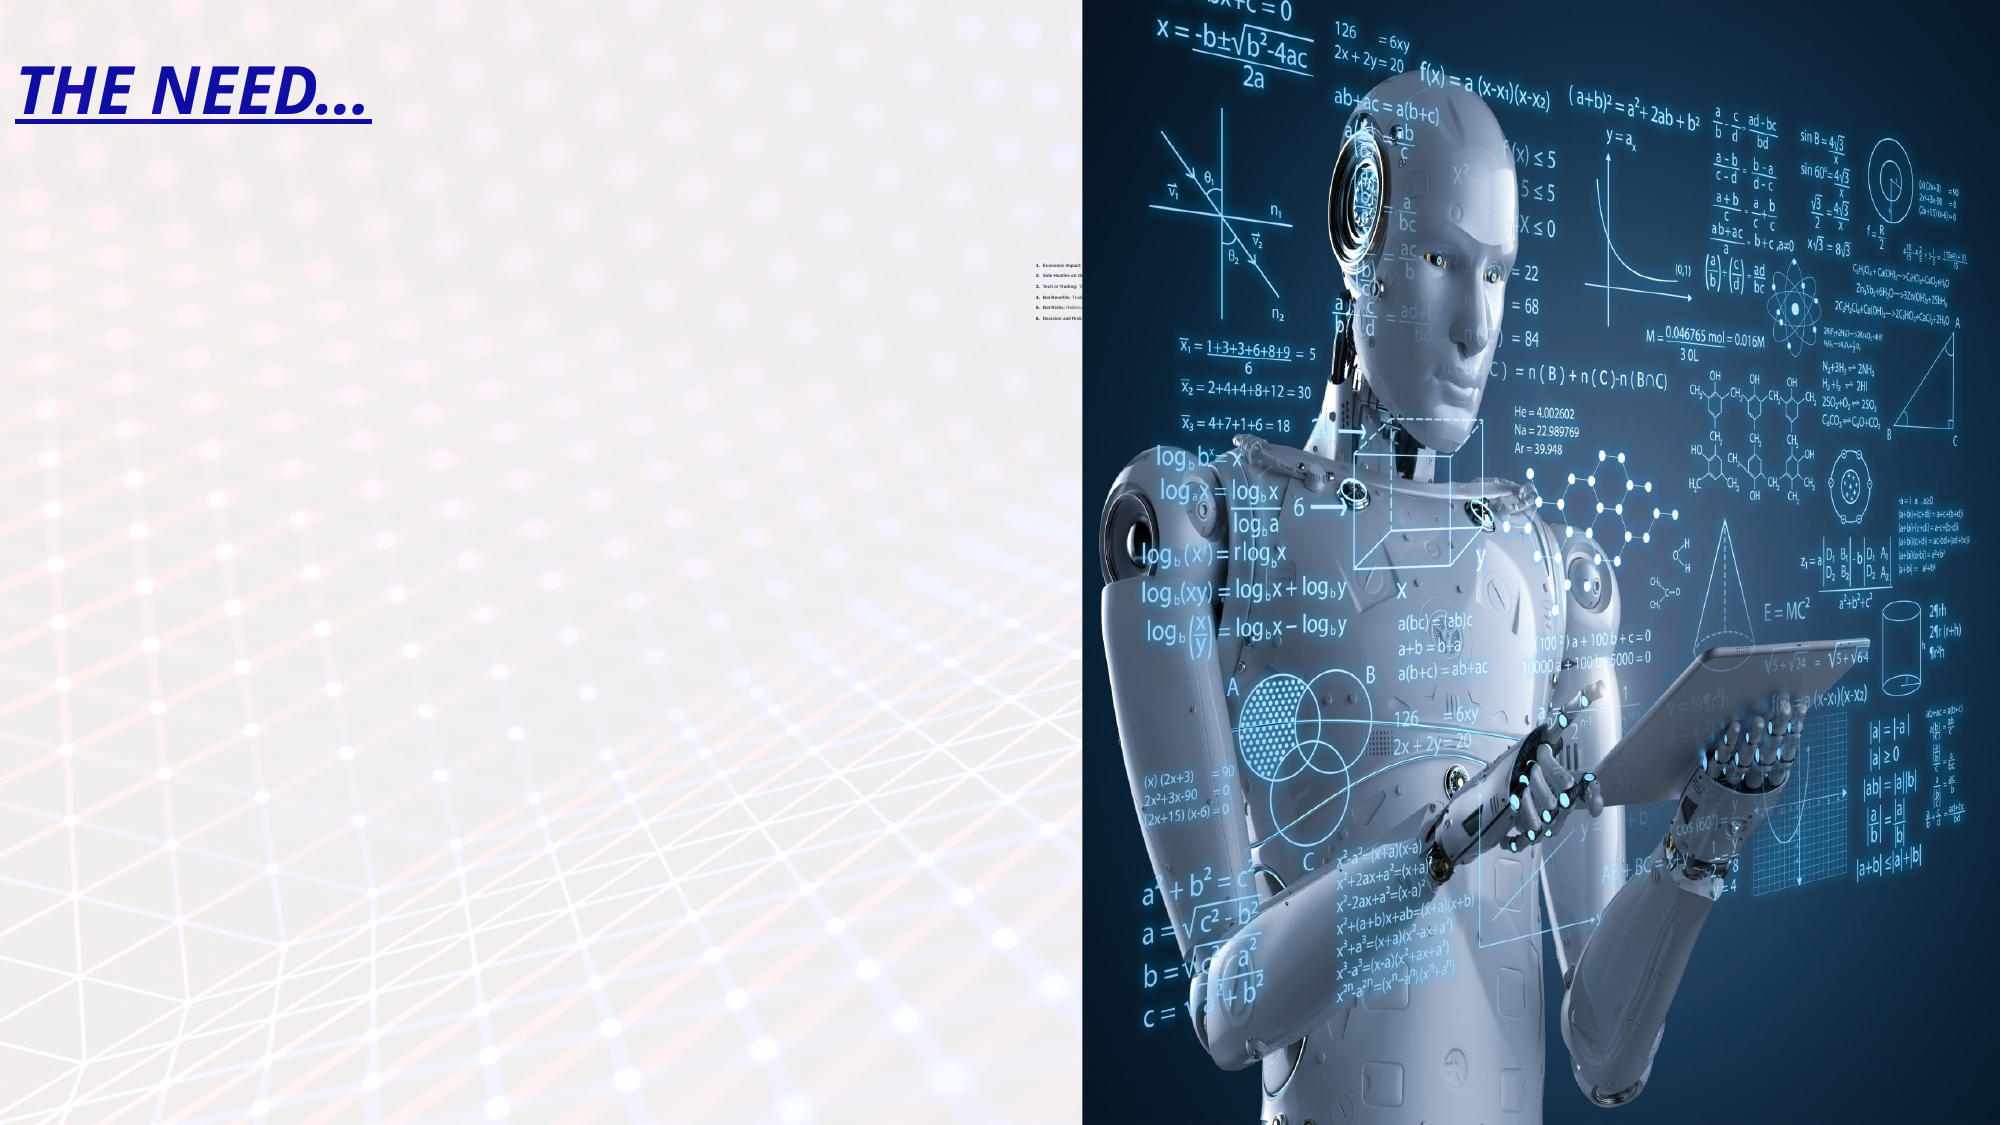

# THE NEED…
Economic Impact: COVID-19 led to inflation and unemployment, prompting new policies to stimulate economies.
Side Hustles on the Rise: Virtual asset trading, especially among the youth, became a popular "side hustle" amid economic challenges.
Tech in Trading: Traders use technical analysis and trading bots—AI-driven software—for automatic trade execution.
Bot Benefits: Trading bots offer quick and emotionless execution, making financial markets more accessible.
Bot Risks: Reliance on historical data and cybersecurity threats pose risks to trading bot users.
Decision and Risk Management: Users must weigh potential benefits against risks, considering lower capital risks and thorough research before deploying trading bots.